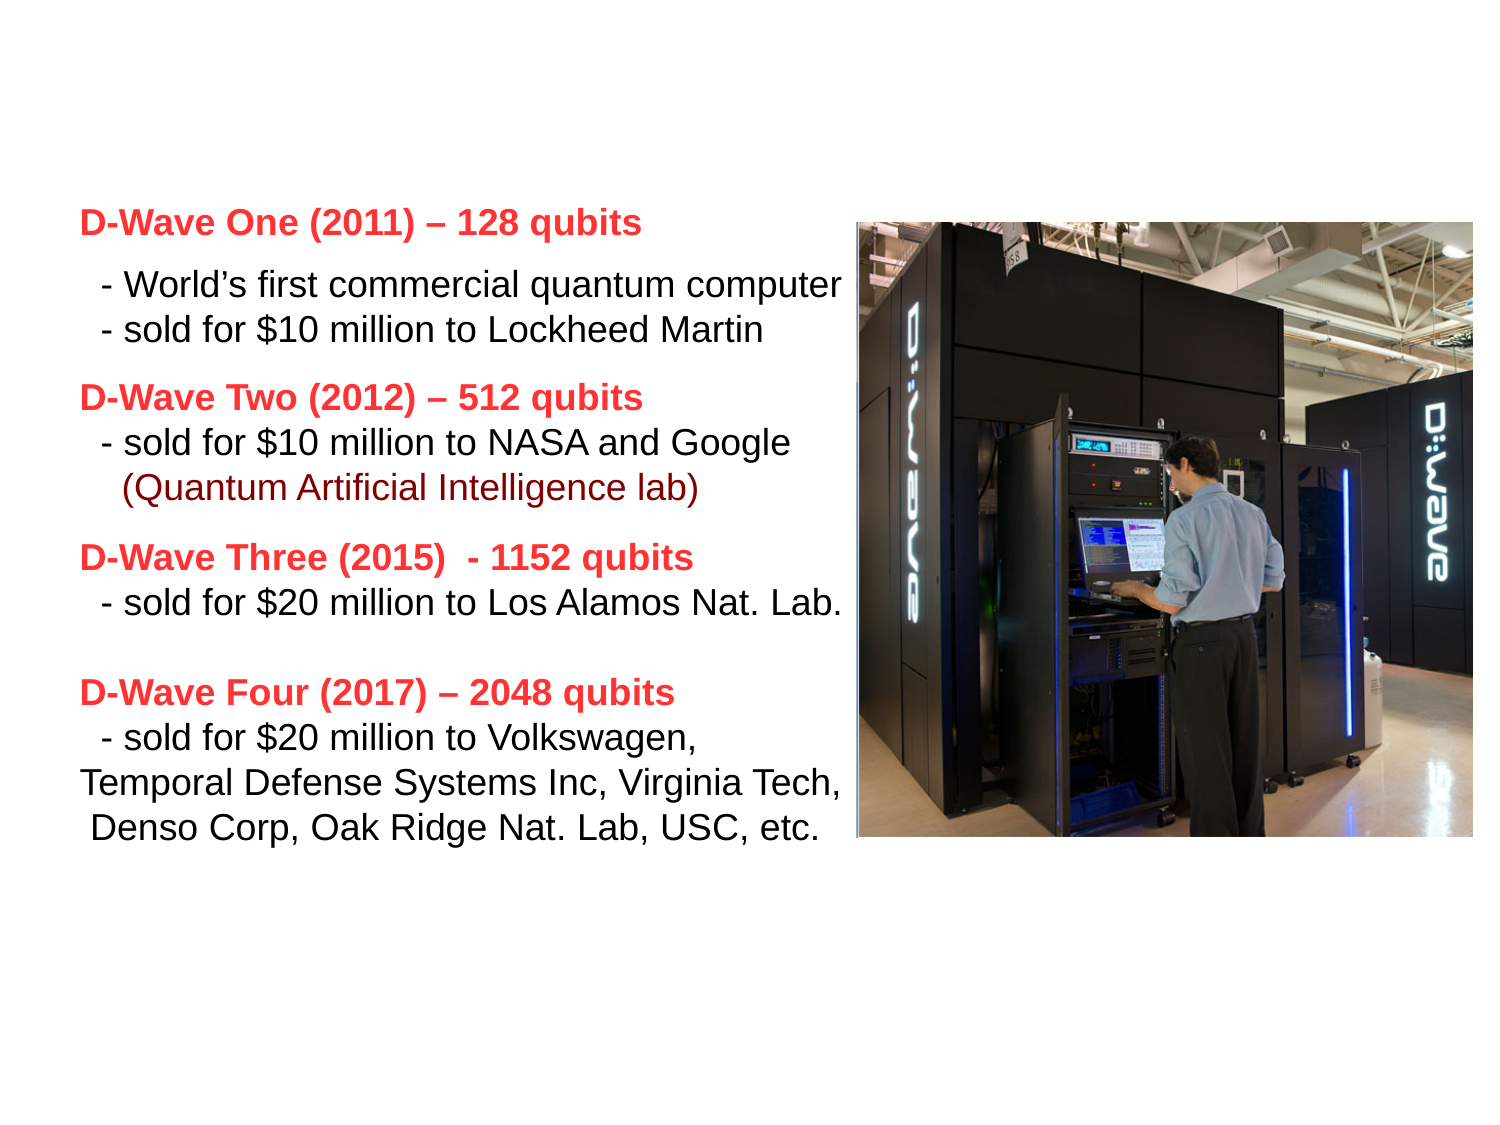

D-Wave One (2011) – 128 qubits
 - World’s first commercial quantum computer
 - sold for $10 million to Lockheed Martin
D-Wave Two (2012) – 512 qubits
 - sold for $10 million to NASA and Google
 (Quantum Artificial Intelligence lab)
D-Wave Three (2015) - 1152 qubits
 - sold for $20 million to Los Alamos Nat. Lab.
D-Wave Four (2017) – 2048 qubits
 - sold for $20 million to Volkswagen,
Temporal Defense Systems Inc, Virginia Tech,
 Denso Corp, Oak Ridge Nat. Lab, USC, etc.